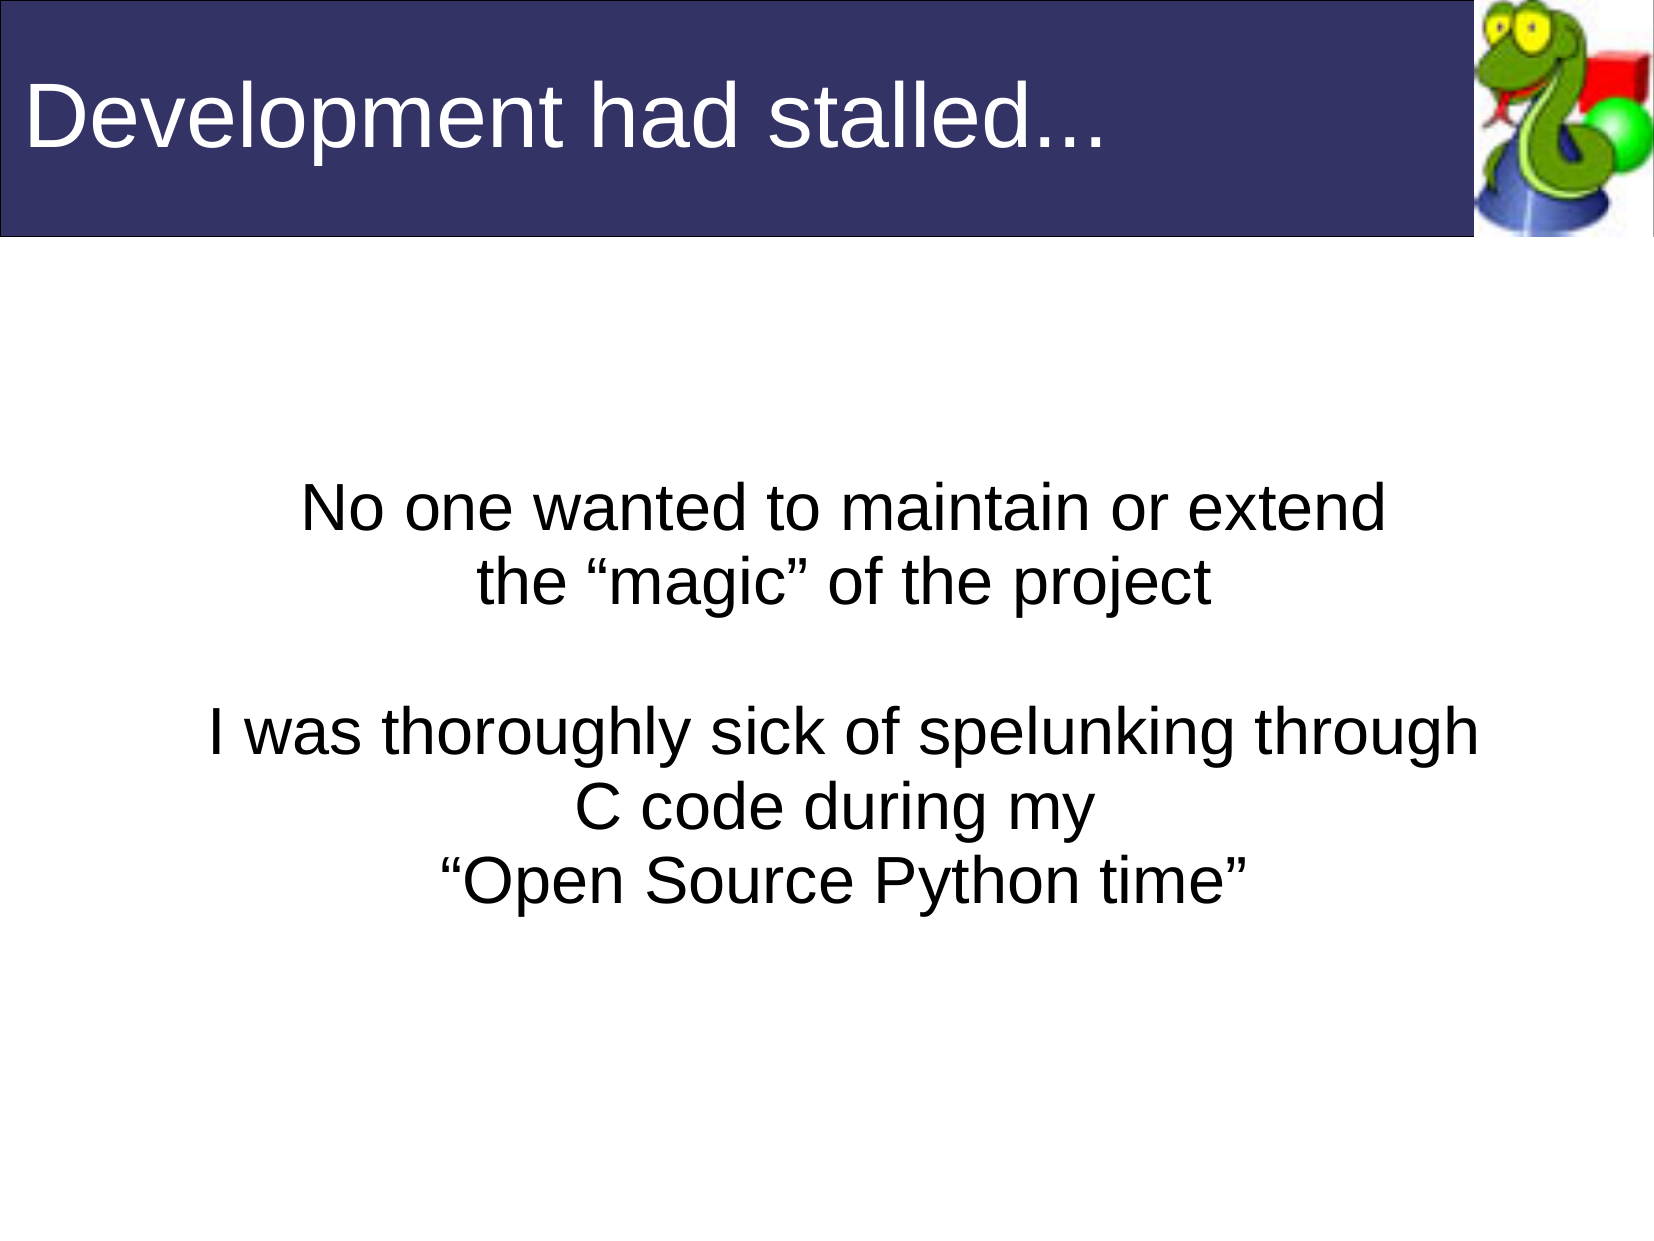

# Development had stalled...
No one wanted to maintain or extend
the “magic” of the project
I was thoroughly sick of spelunking through
C code during my
“Open Source Python time”